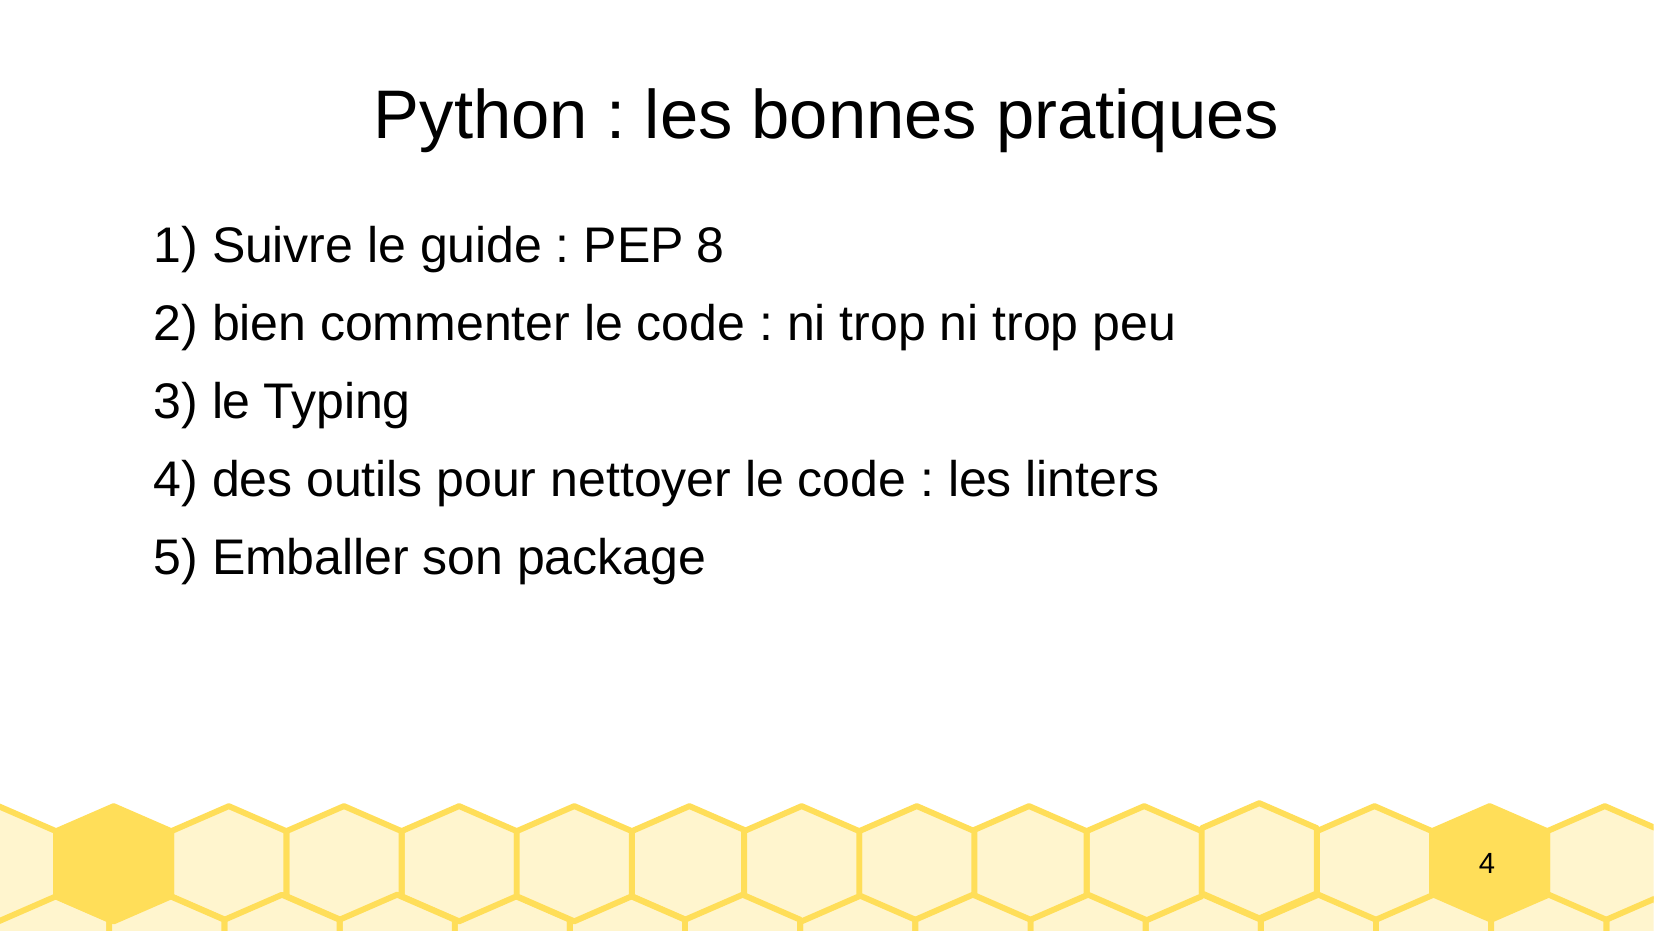

# Python : les bonnes pratiques
1) Suivre le guide : PEP 8
2) bien commenter le code : ni trop ni trop peu
3) le Typing
4) des outils pour nettoyer le code : les linters
5) Emballer son package